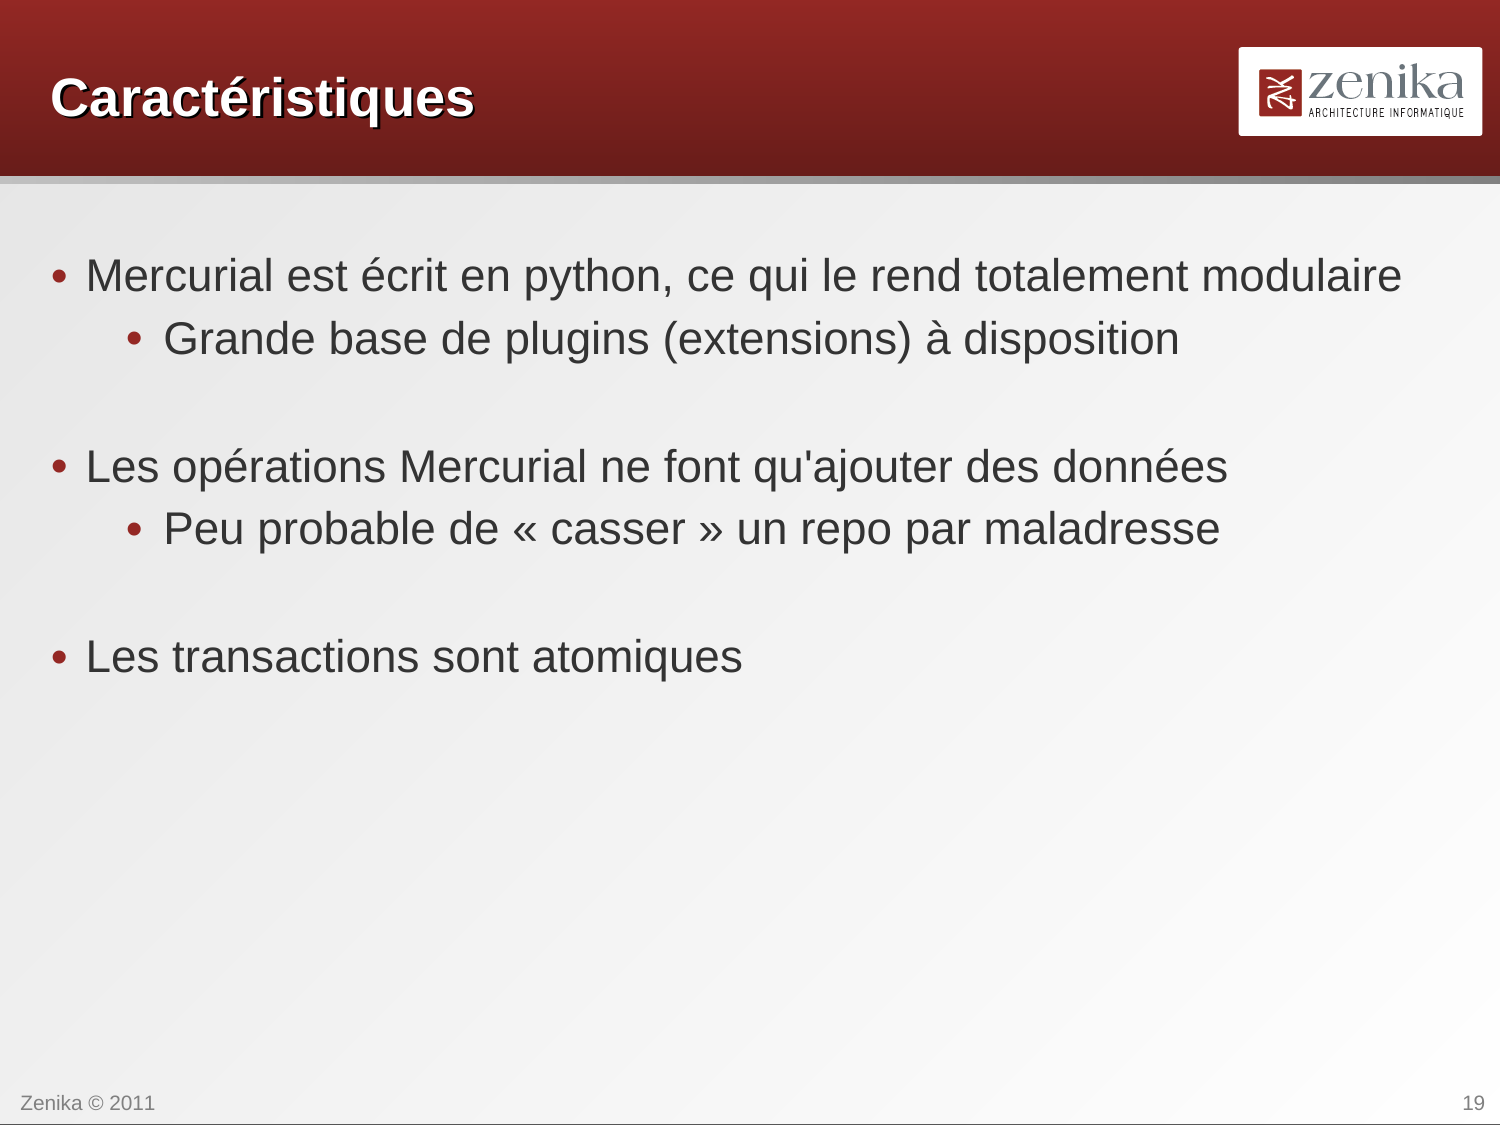

# Caractéristiques
Mercurial est écrit en python, ce qui le rend totalement modulaire
Grande base de plugins (extensions) à disposition
Les opérations Mercurial ne font qu'ajouter des données
Peu probable de « casser » un repo par maladresse
Les transactions sont atomiques